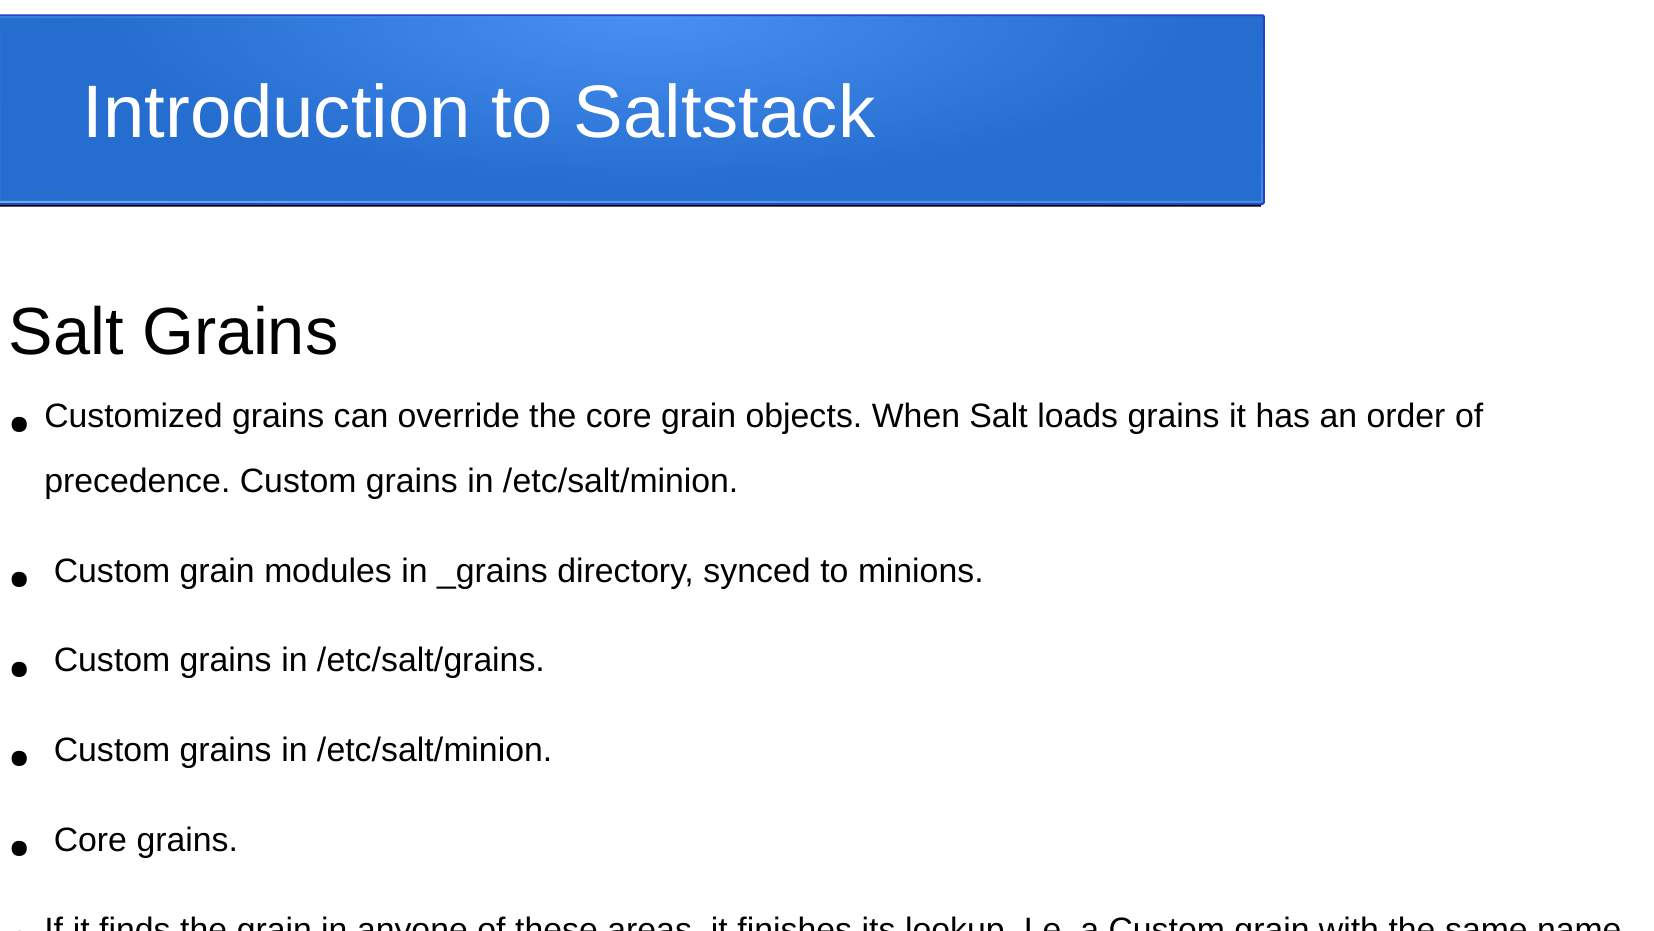

# Introduction to Saltstack
Salt Grains
Customized grains can override the core grain objects. When Salt loads grains it has an order of precedence. Custom grains in /etc/salt/minion.
 Custom grain modules in _grains directory, synced to minions.
 Custom grains in /etc/salt/grains.
 Custom grains in /etc/salt/minion.
 Core grains.
If it finds the grain in anyone of these areas, it finishes its lookup. I.e. a Custom grain with the same name as the core grain will be found and used instead of the core grain.